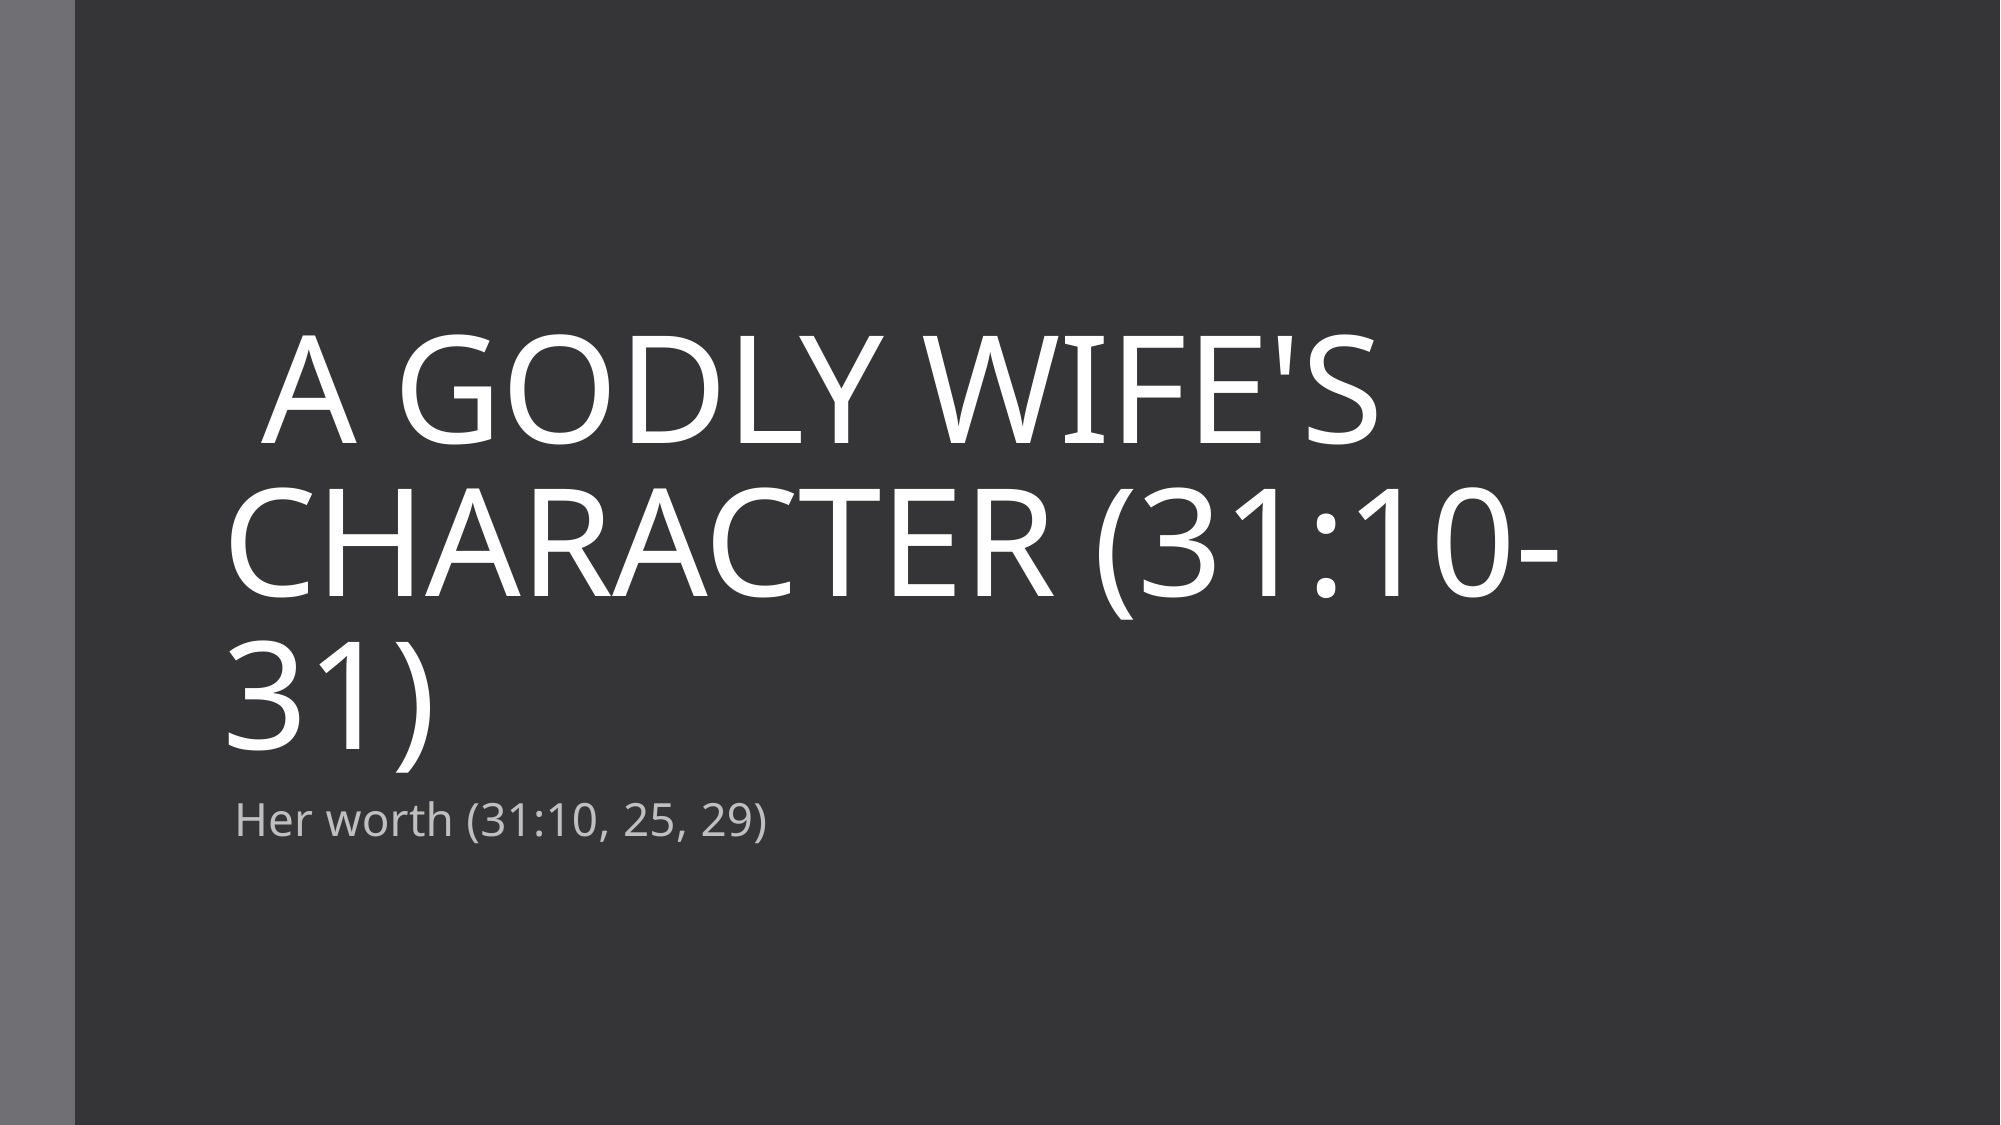

# A GODLY WIFE'S CHARACTER (31:10-31)
 Her worth (31:10, 25, 29)